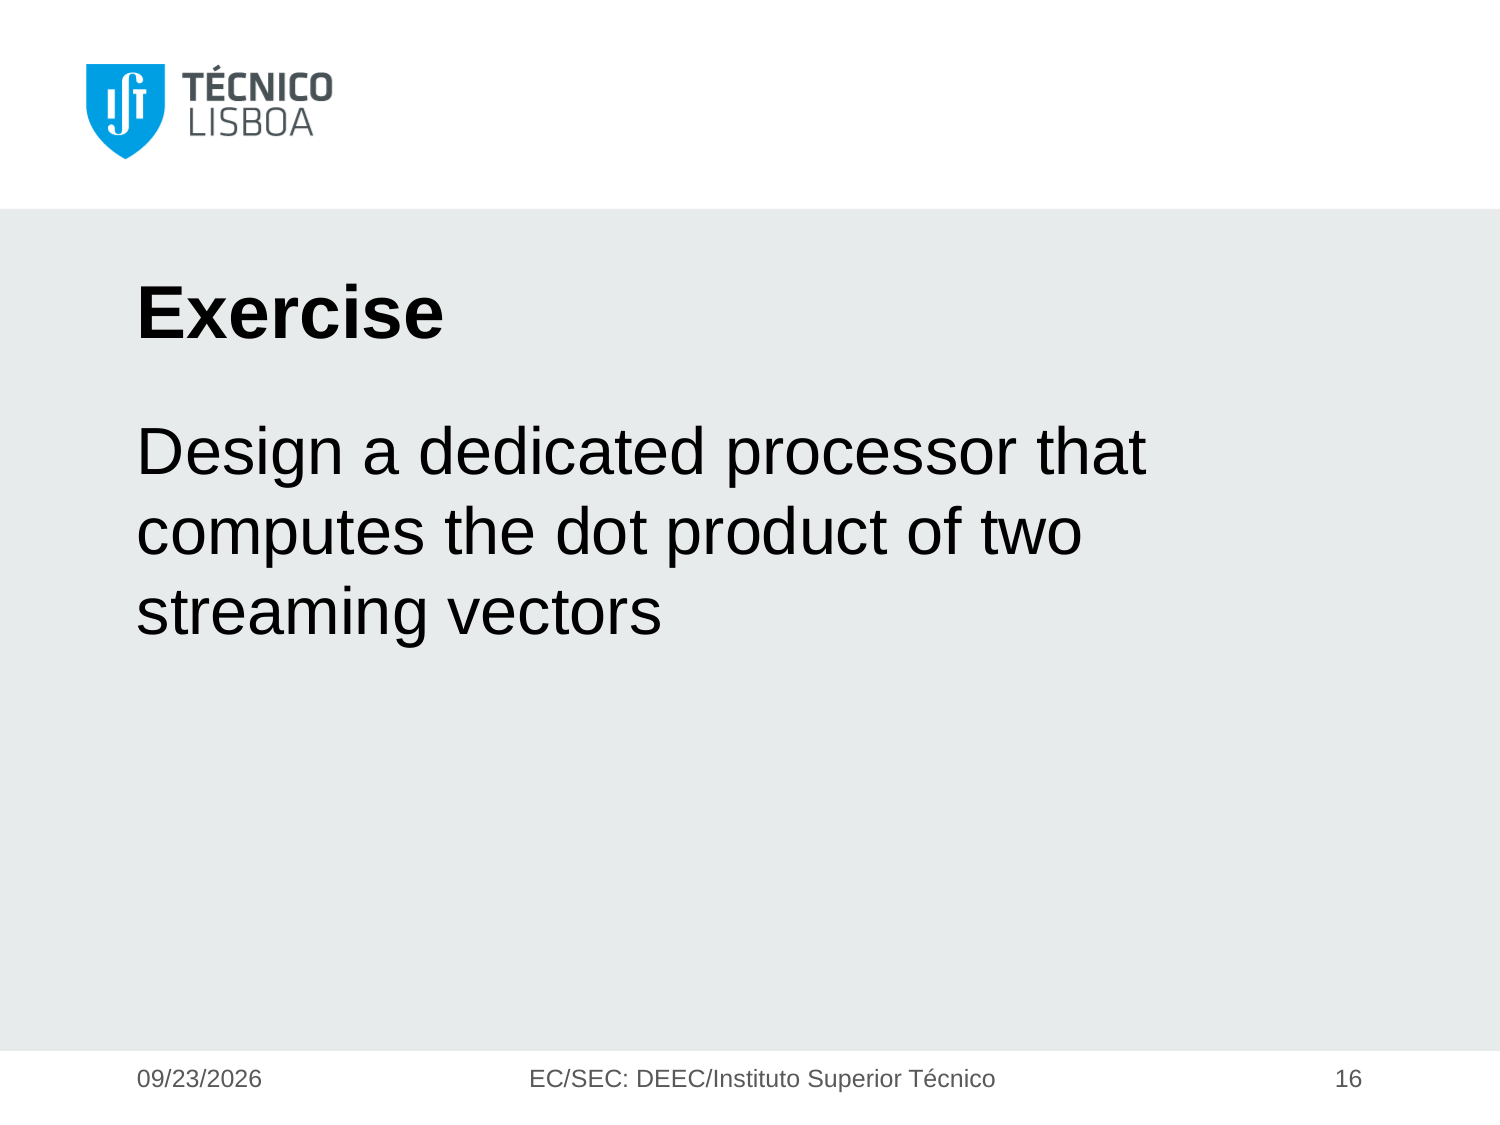

# Exercise
Design a dedicated processor that computes the dot product of two streaming vectors
EC/SEC: DEEC/Instituto Superior Técnico